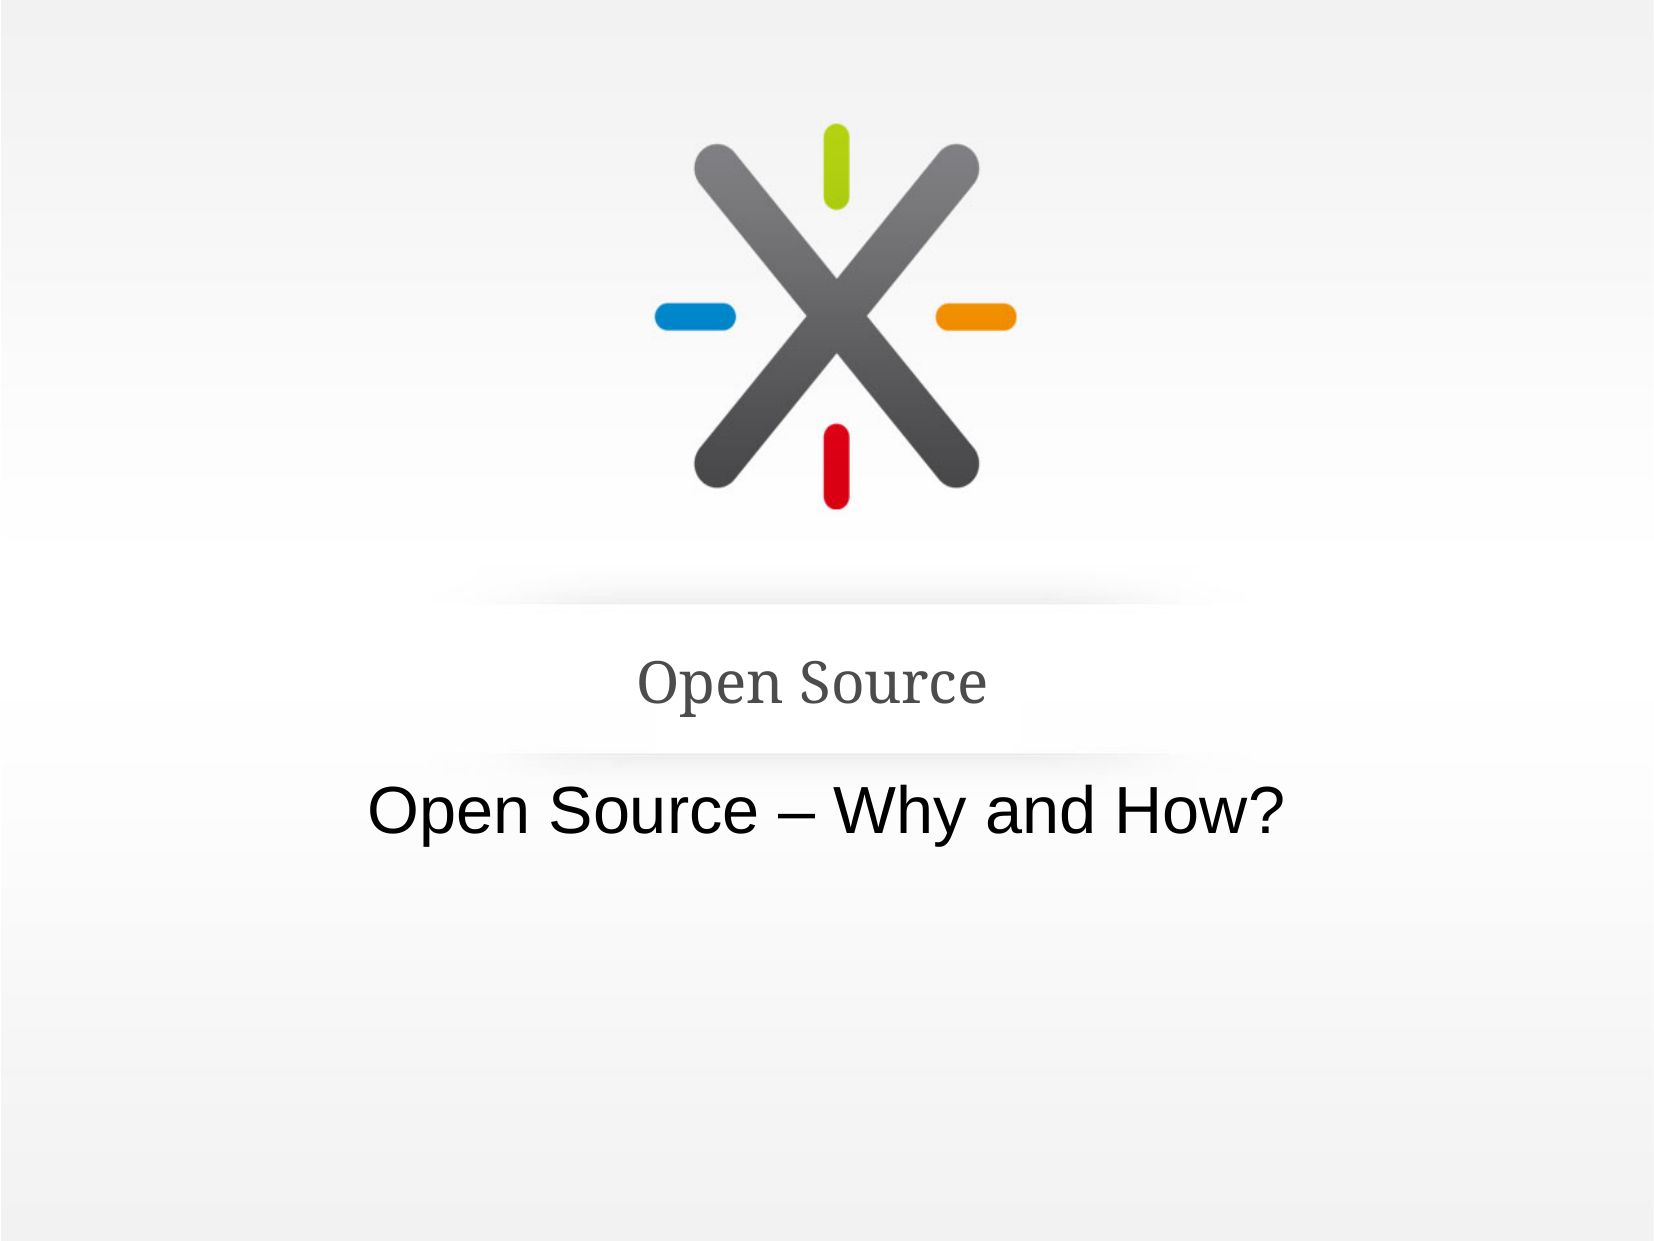

# Open Source
Open Source – Why and How?